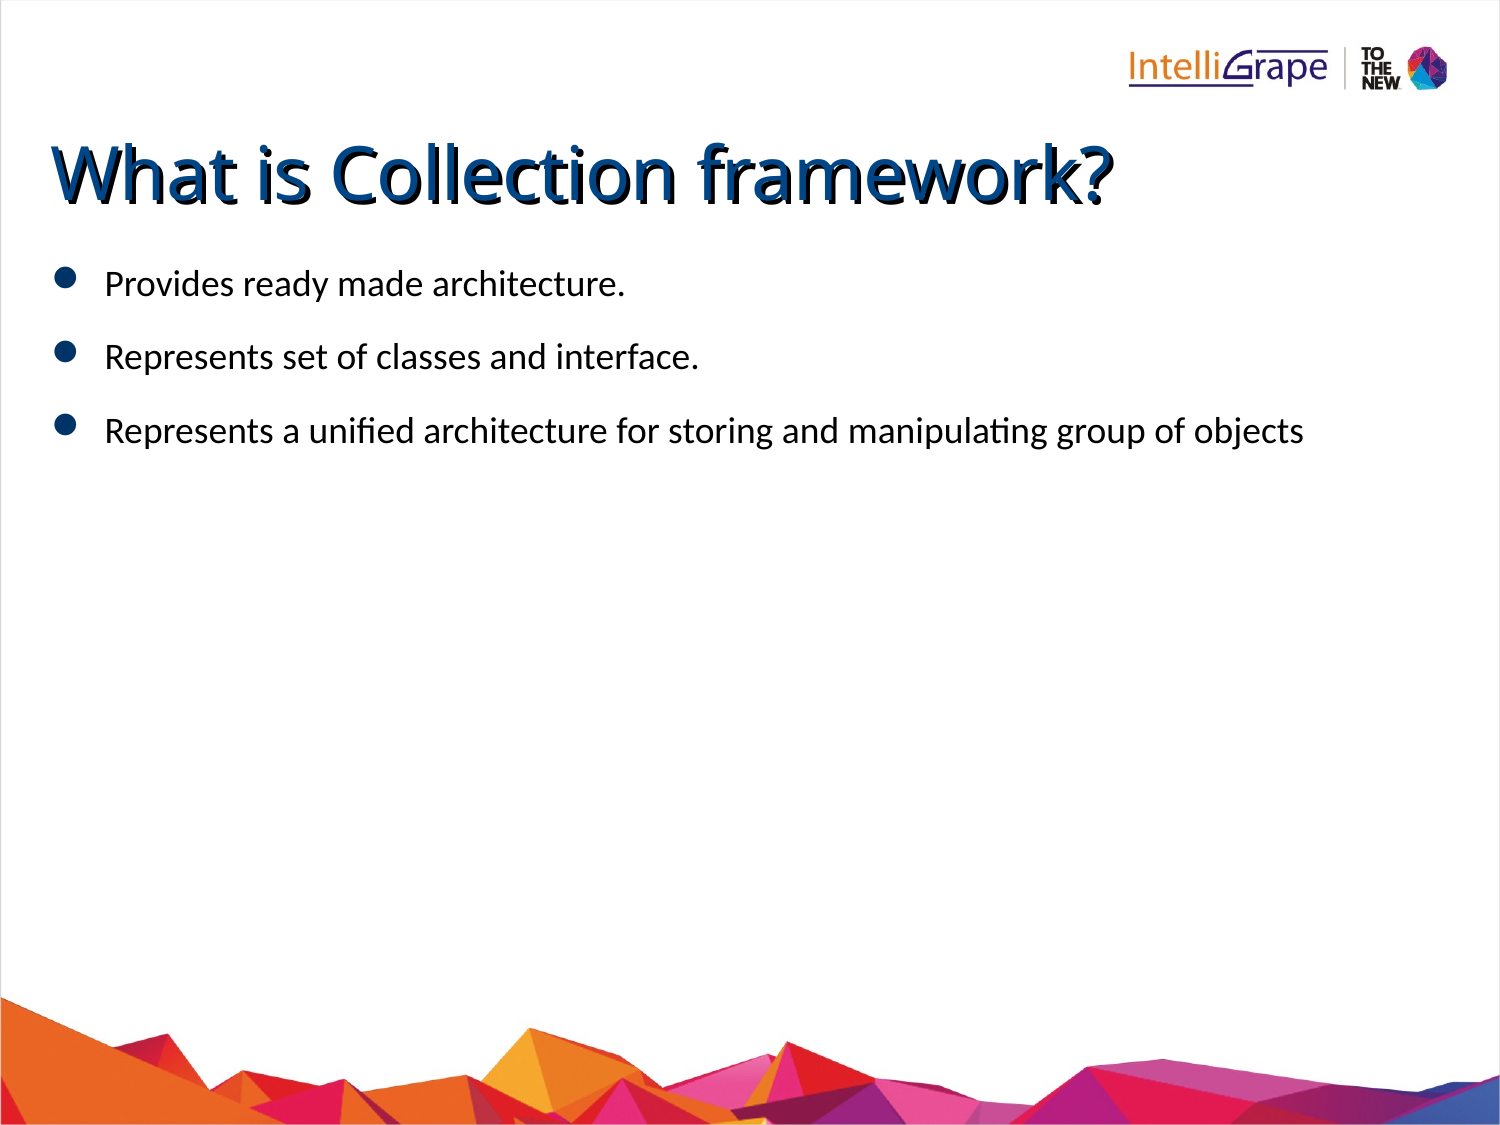

What is Collection framework?
Provides ready made architecture.
Represents set of classes and interface.
Represents a unified architecture for storing and manipulating group of objects